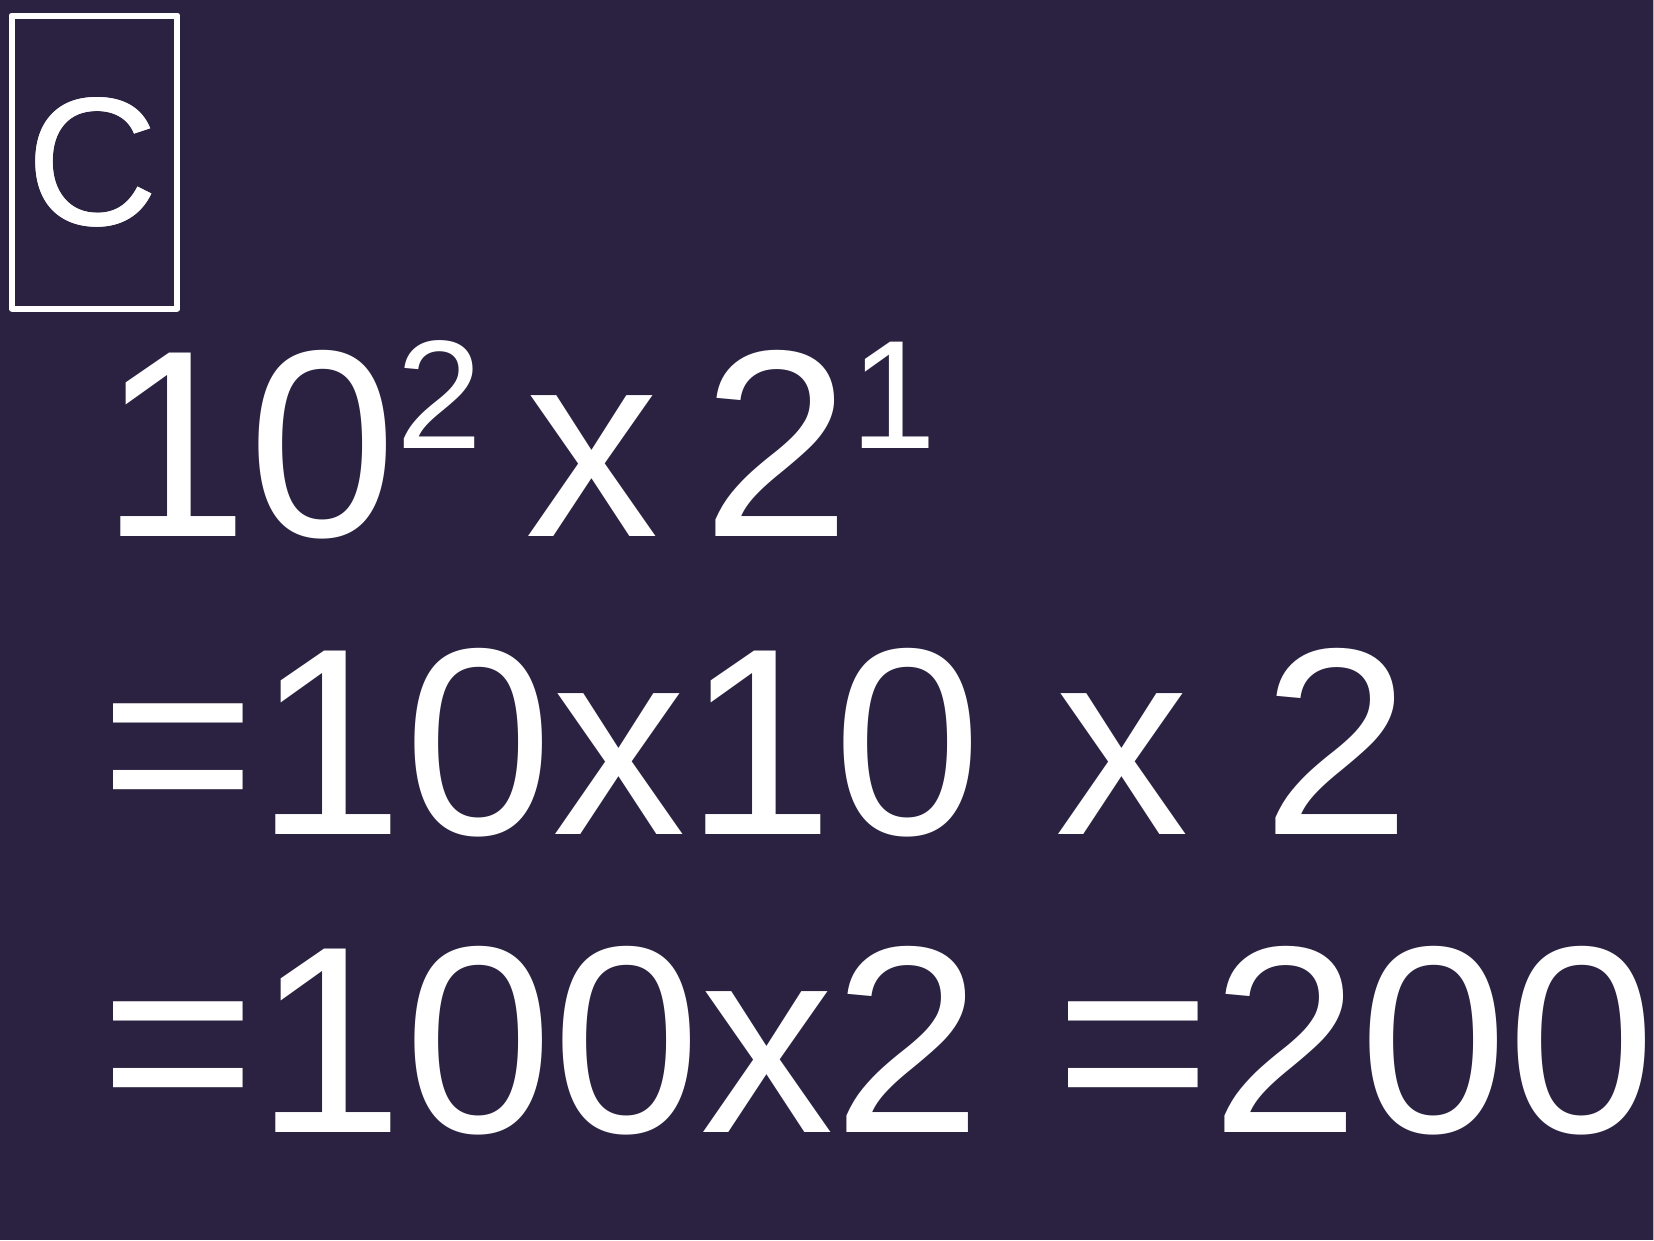

C
C
# 102 x 21 =10x10 x 2 =100x2 =200